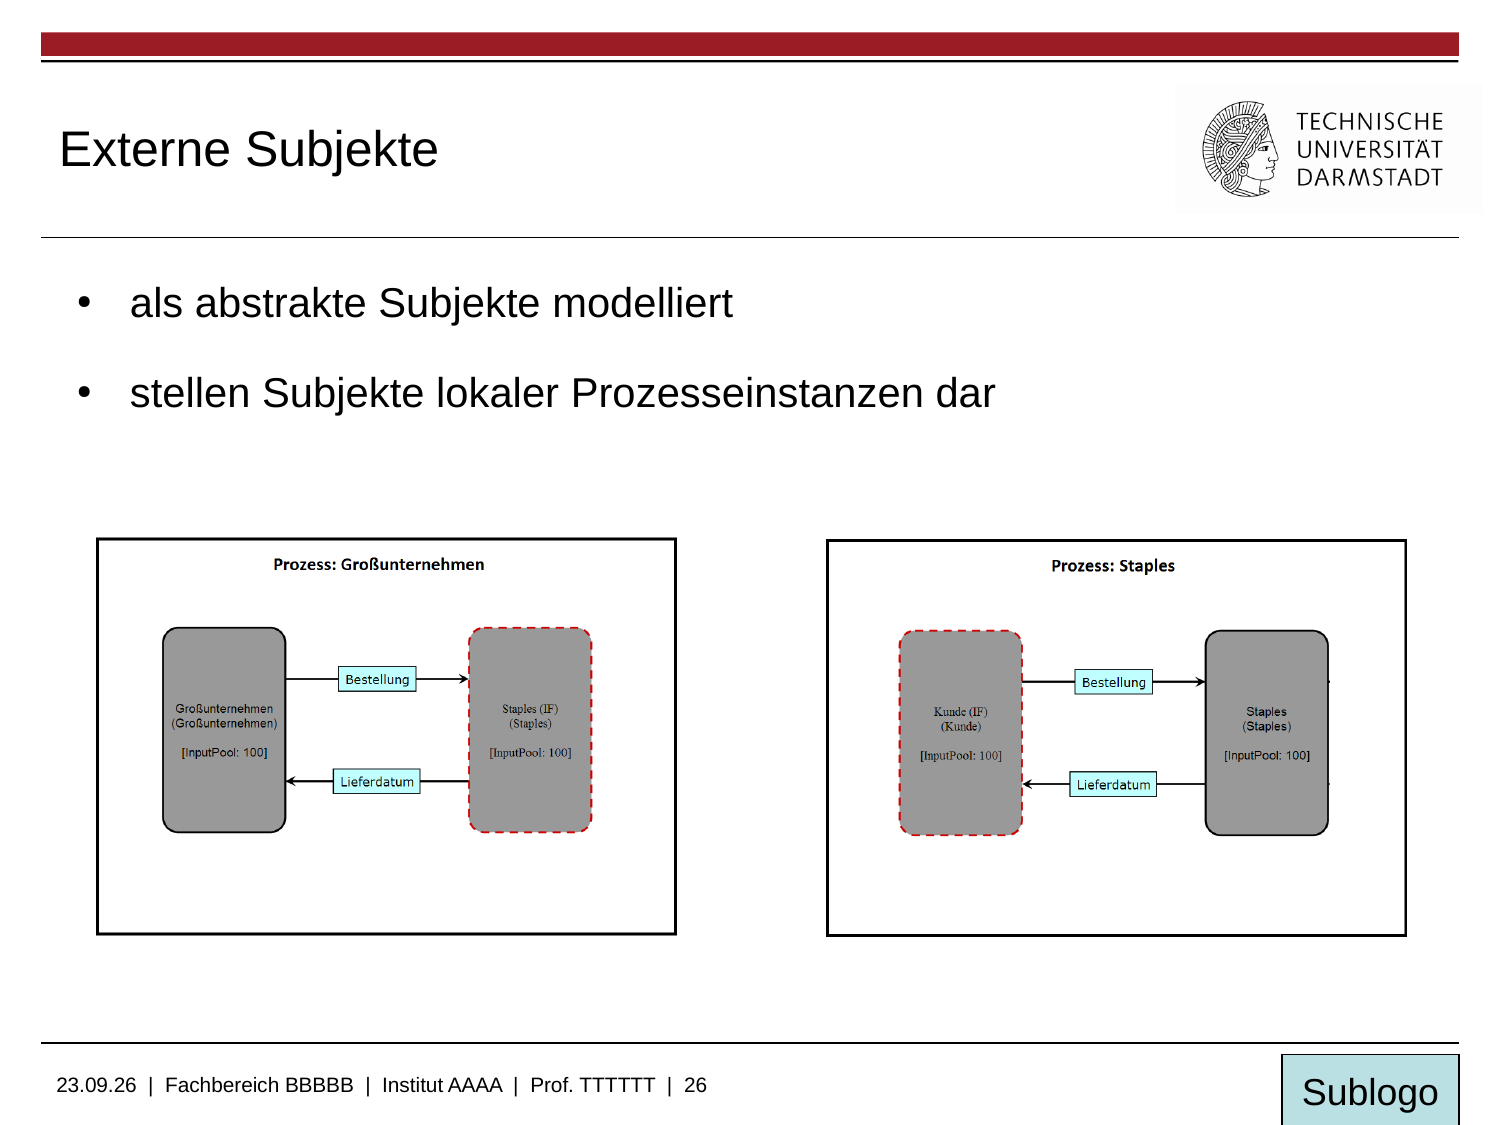

# Externe Subjekte
als abstrakte Subjekte modelliert
stellen Subjekte lokaler Prozesseinstanzen dar